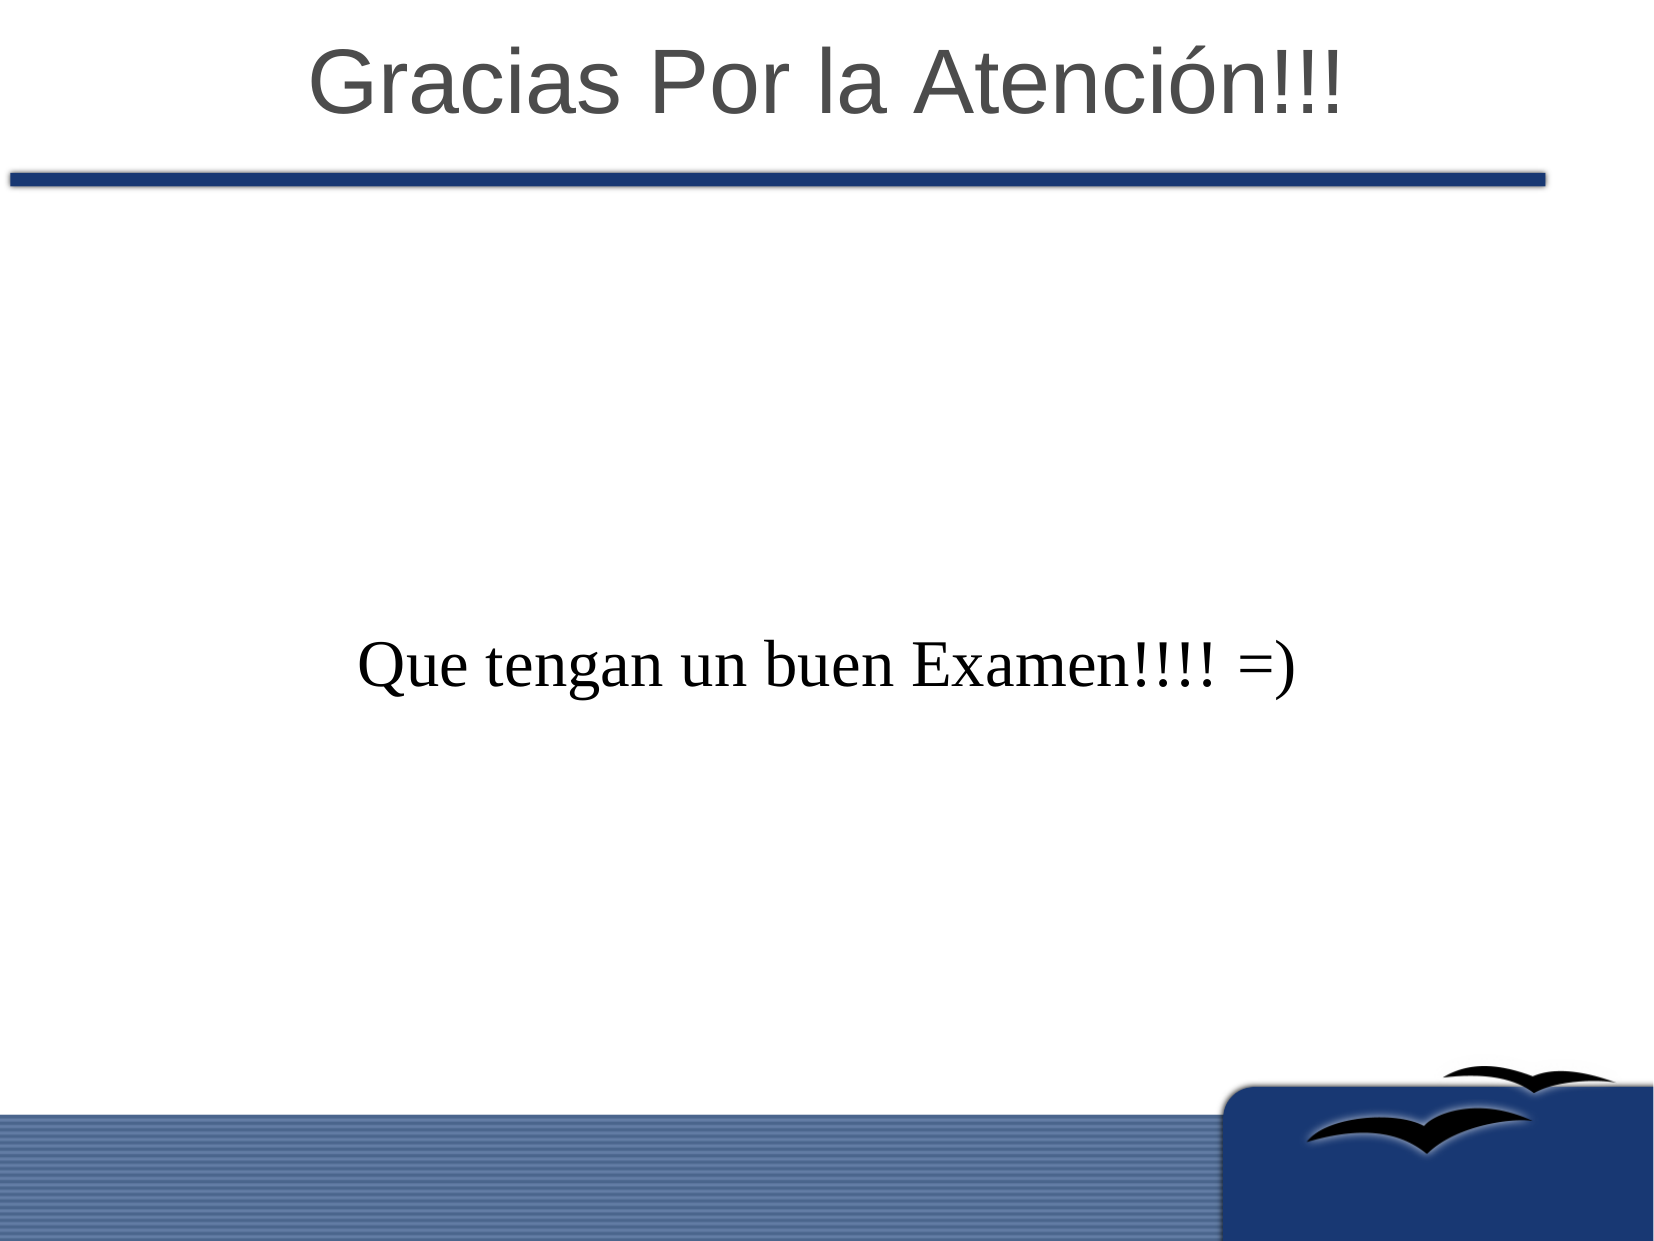

# Gracias Por la Atención!!!
Que tengan un buen Examen!!!! =)